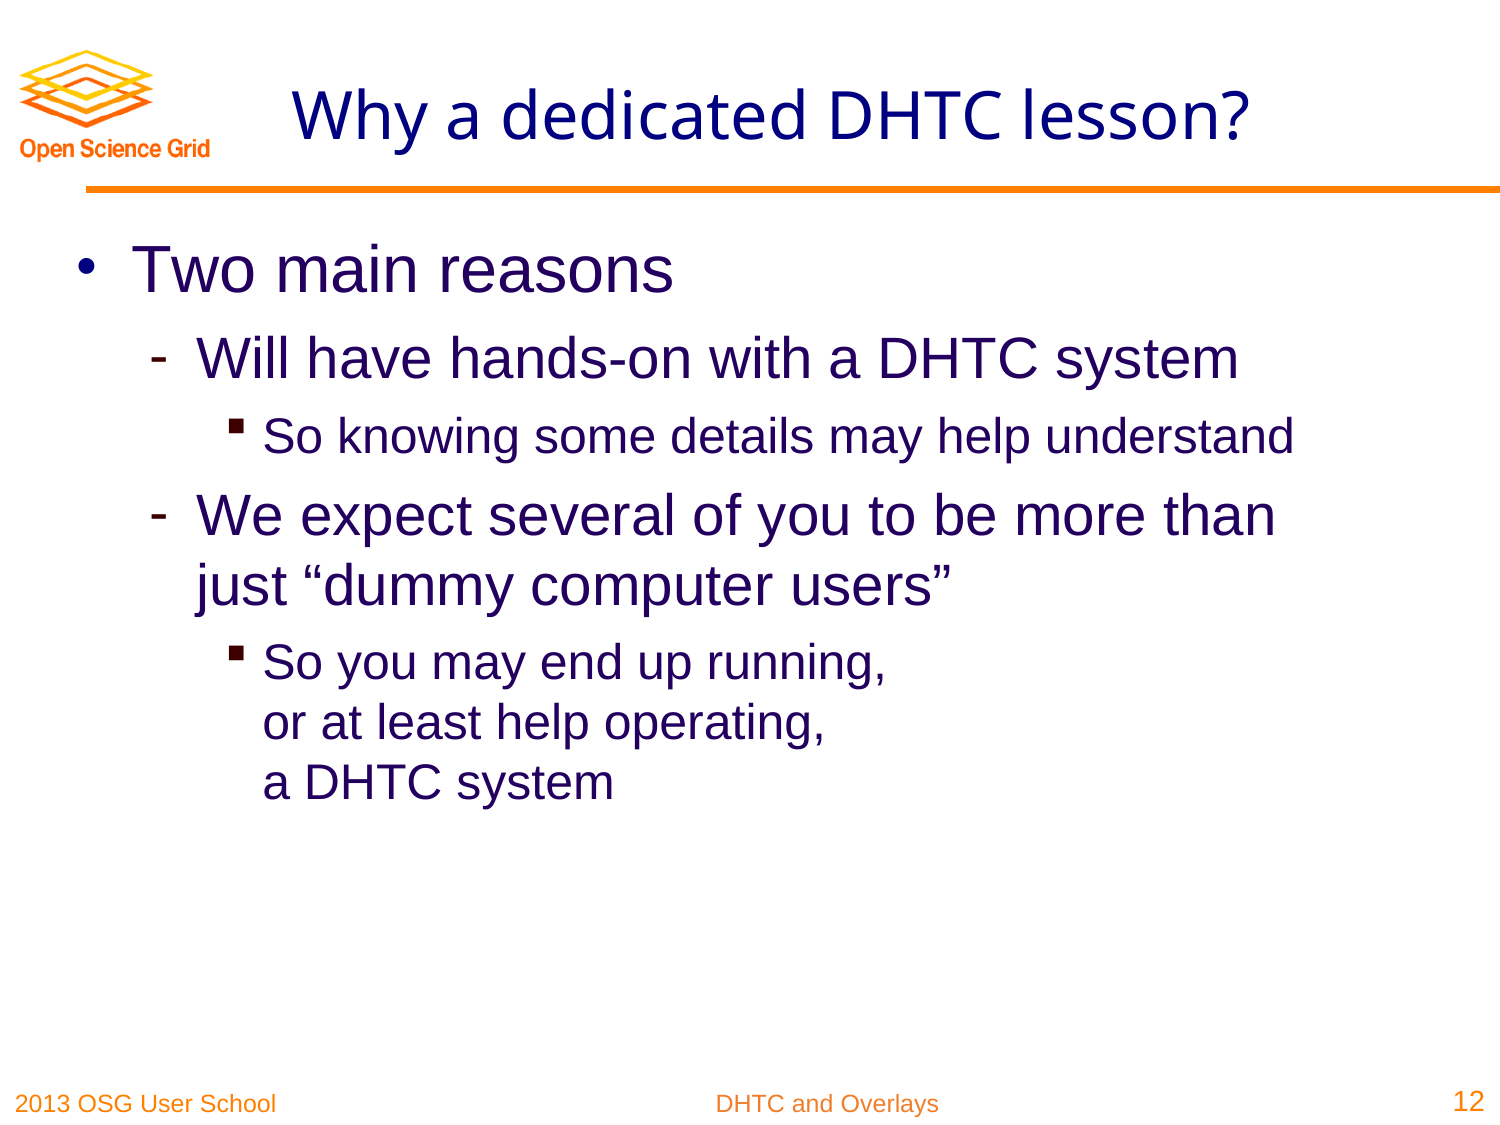

# Why a dedicated DHTC lesson?
Two main reasons
Will have hands-on with a DHTC system
So knowing some details may help understand
We expect several of you to be more than
just “dummy computer users”
So you may end up running,
or at least help operating,
a DHTC system